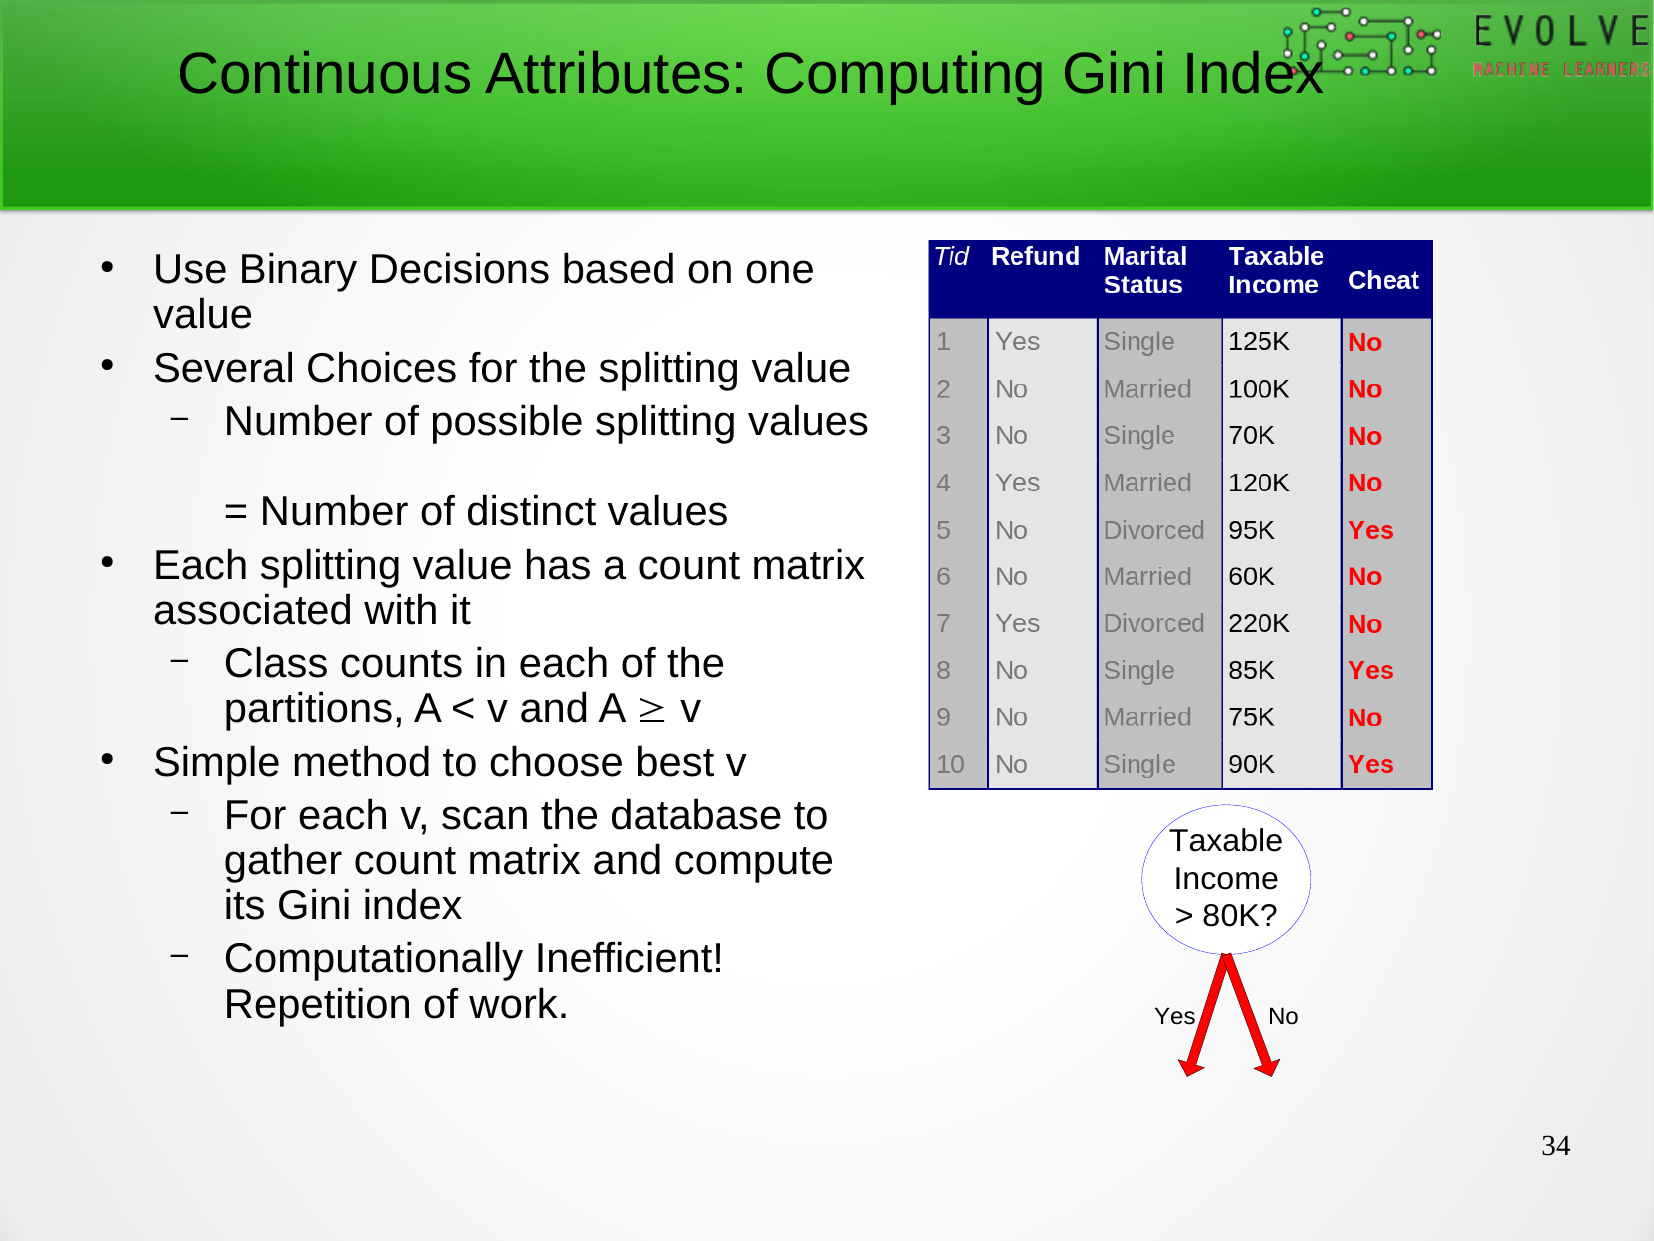

# Continuous Attributes: Computing Gini Index
Use Binary Decisions based on one value
Several Choices for the splitting value
Number of possible splitting values
= Number of distinct values
Each splitting value has a count matrix associated with it
Class counts in each of the partitions, A < v and A  v
Simple method to choose best v
For each v, scan the database to gather count matrix and compute its Gini index
Computationally Inefficient! Repetition of work.
34